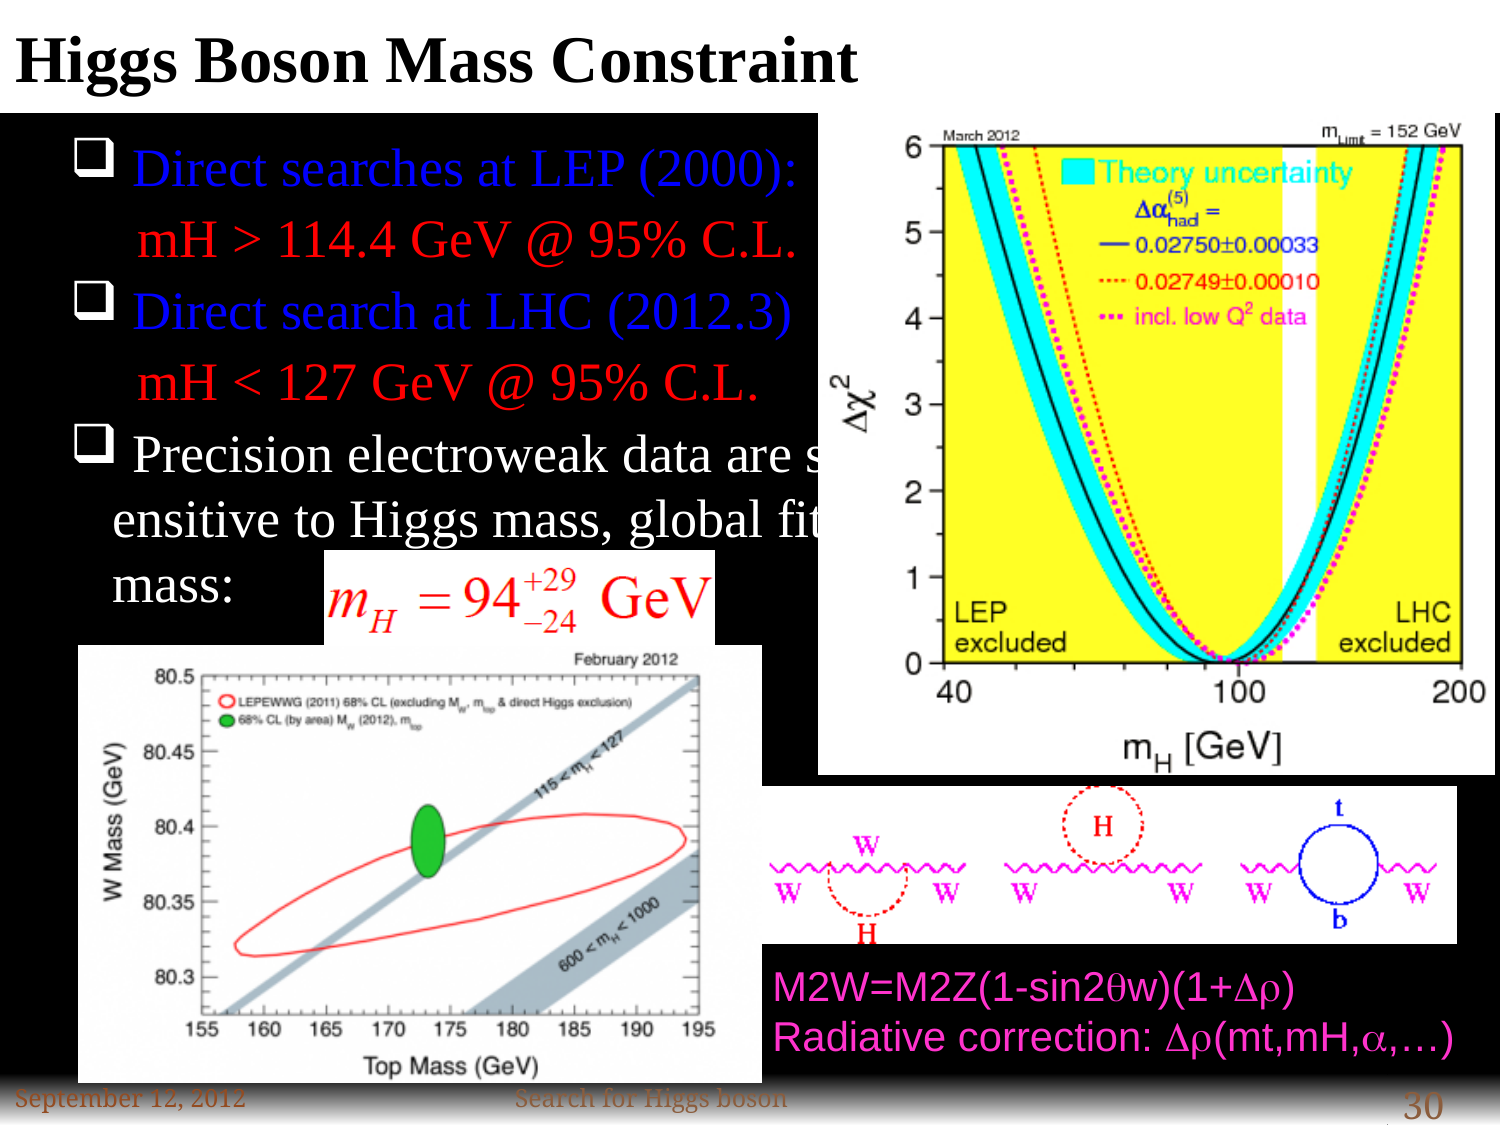

# Higgs Boson Mass Constraint
 Direct searches at LEP (2000):
 mH > 114.4 GeV @ 95% C.L.
 Direct search at LHC (2012.3)
 mH < 127 GeV @ 95% C.L.
 Precision electroweak data are sensitive to Higgs mass, global fit mass:
M2W=M2Z(1-sin2qw)(1+Dr)
Radiative correction: Dr(mt,mH,a,…)
September 12, 2012
Search for Higgs boson